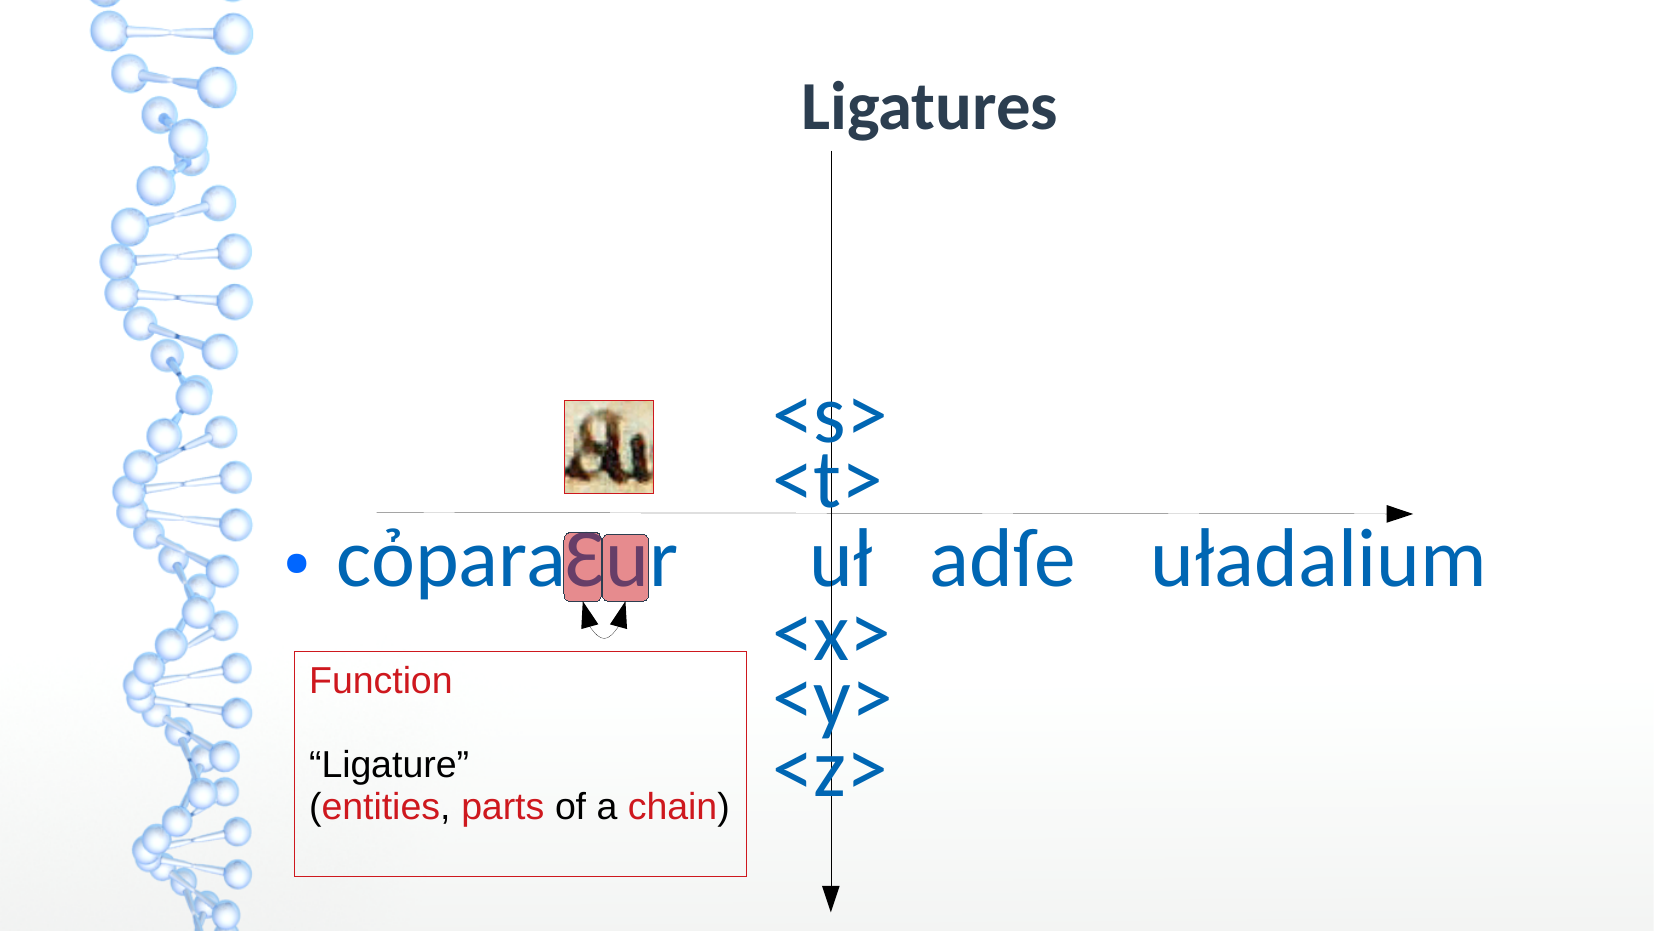

# Ligatures
<s>
<t>
cỏparaƐur uł adſe uładalium
<x>
Function
“Ligature”
(entities, parts of a chain)
<y>
<z>